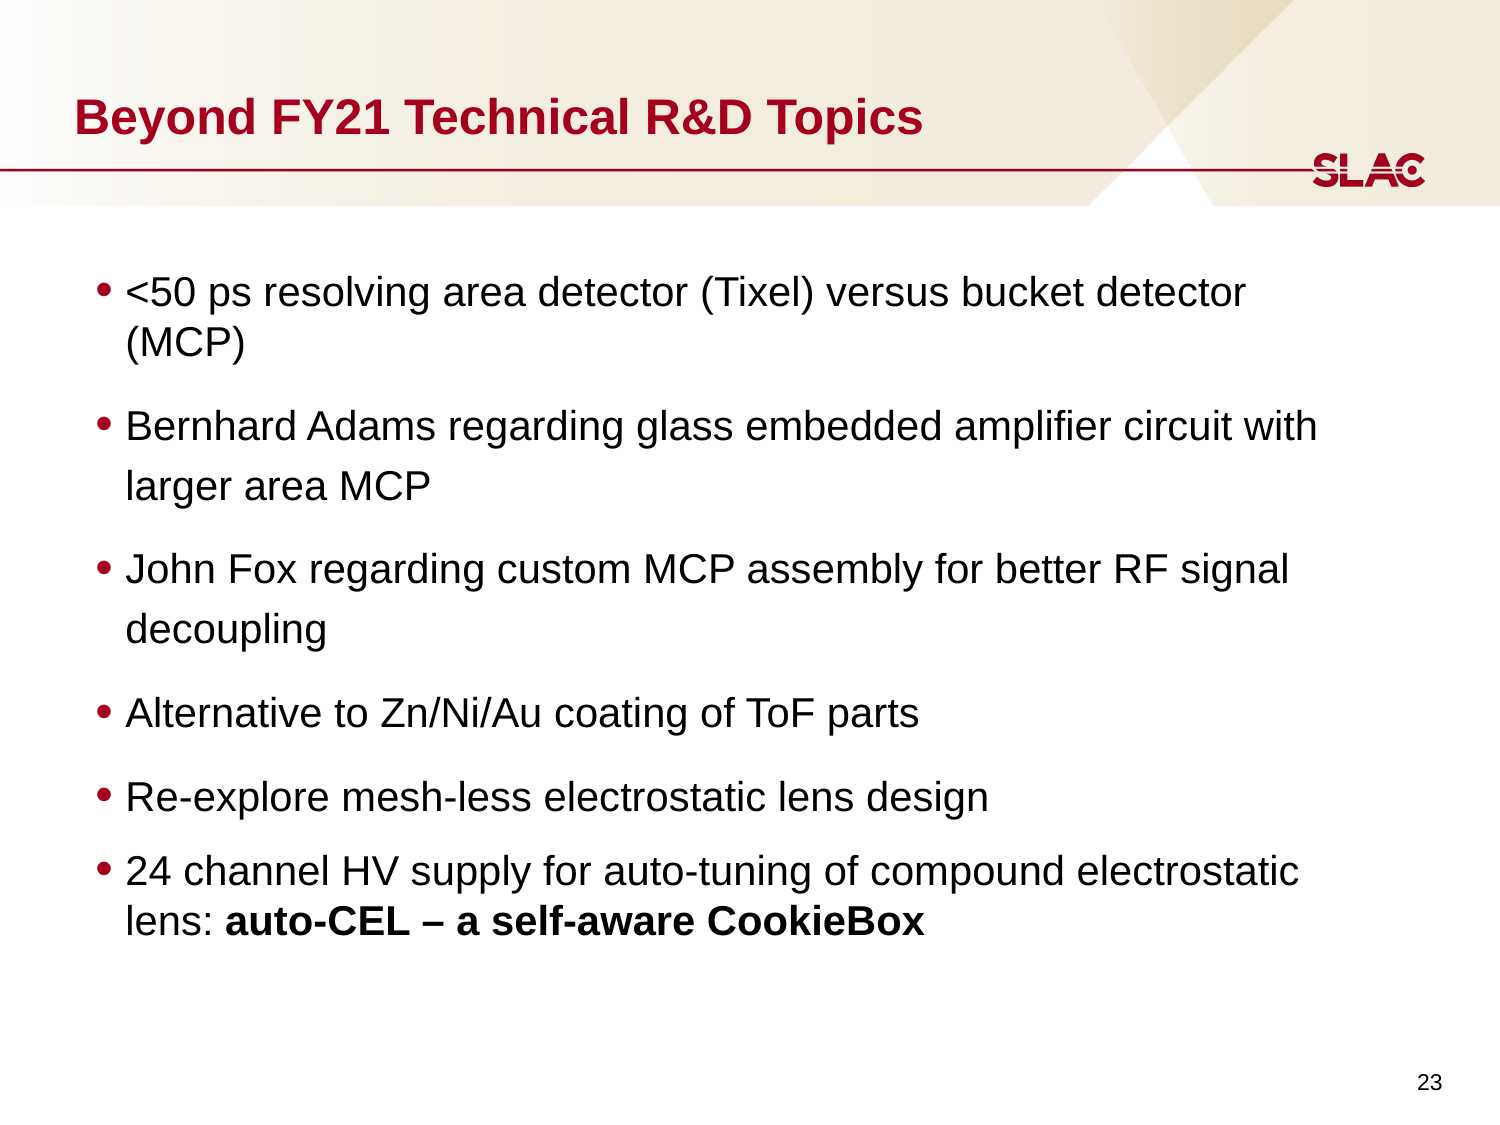

# Beyond FY21 Technical R&D Topics
<50 ps resolving area detector (Tixel) versus bucket detector (MCP)
Bernhard Adams regarding glass embedded amplifier circuit with larger area MCP
John Fox regarding custom MCP assembly for better RF signal decoupling
Alternative to Zn/Ni/Au coating of ToF parts
Re-explore mesh-less electrostatic lens design
24 channel HV supply for auto-tuning of compound electrostatic lens: auto-CEL – a self-aware CookieBox